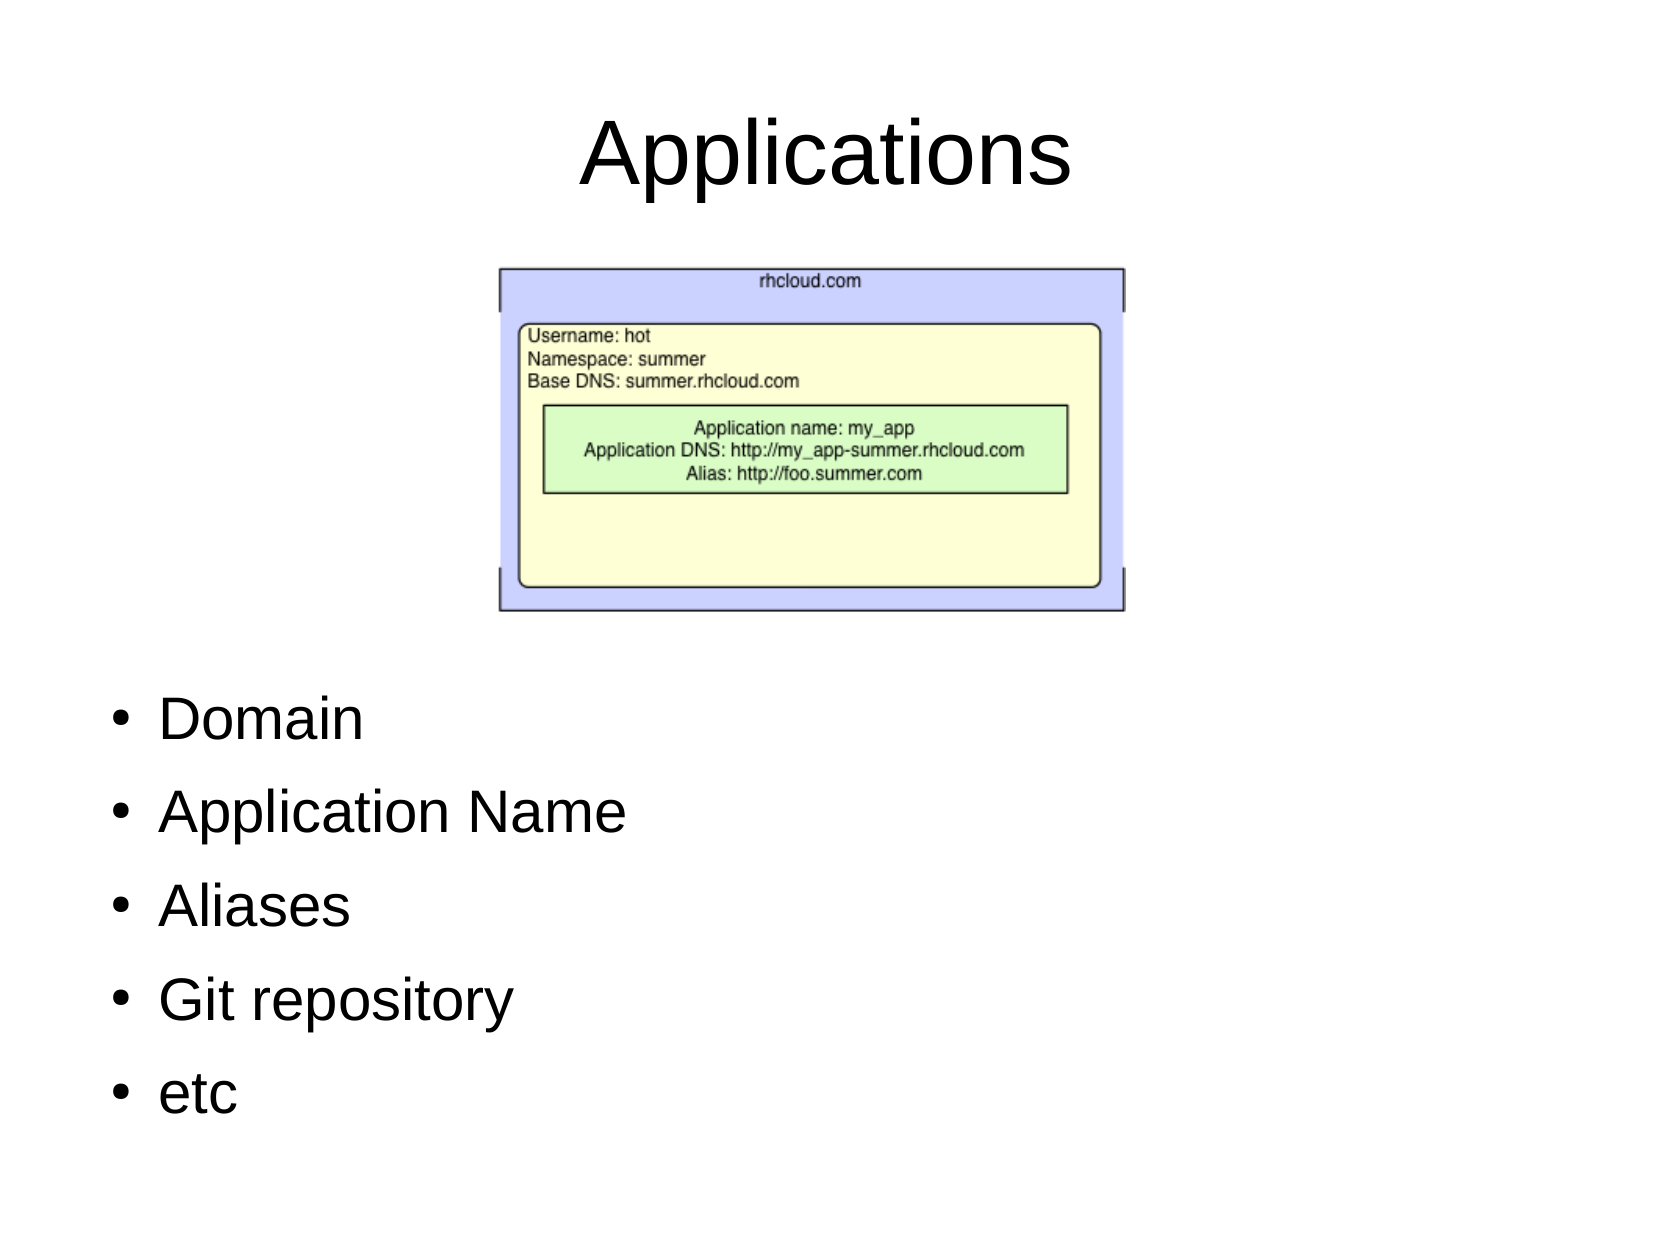

# Applications
Domain
Application Name
Aliases
Git repository
etc